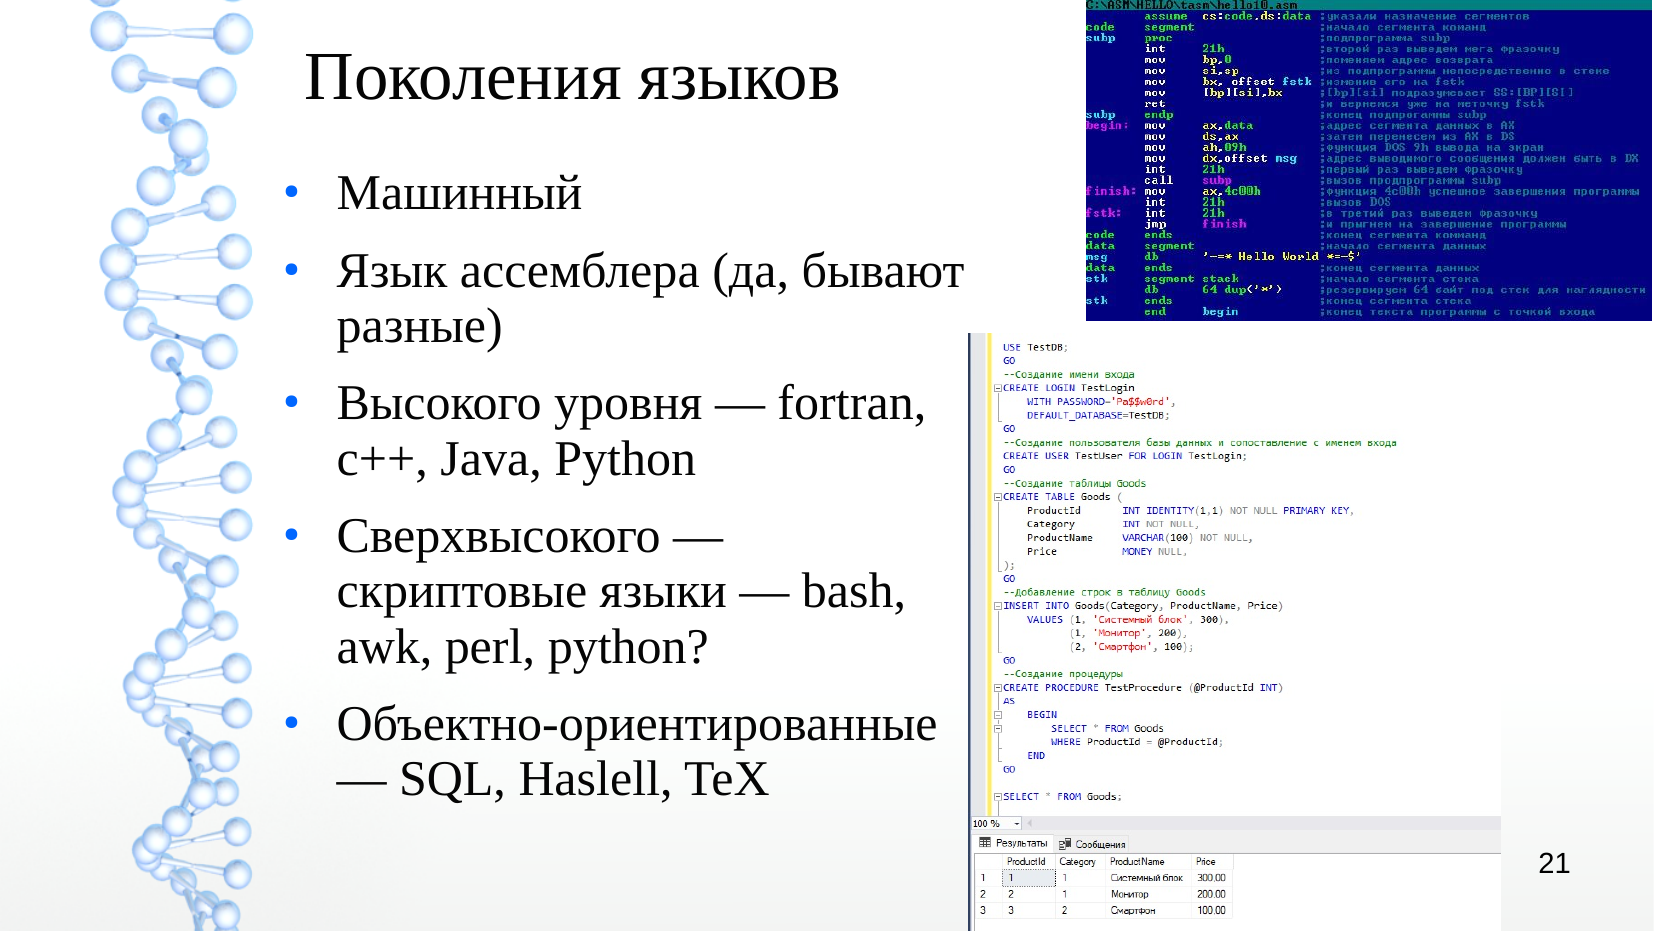

# Поколения языков
Машинный
Язык ассемблера (да, бывают разные)
Высокого уровня — fortran, c++, Java, Python
Сверхвысокого — скриптовые языки — bash, awk, perl, python?
Объектно-ориентированные — SQL, Haslell, TeX
21